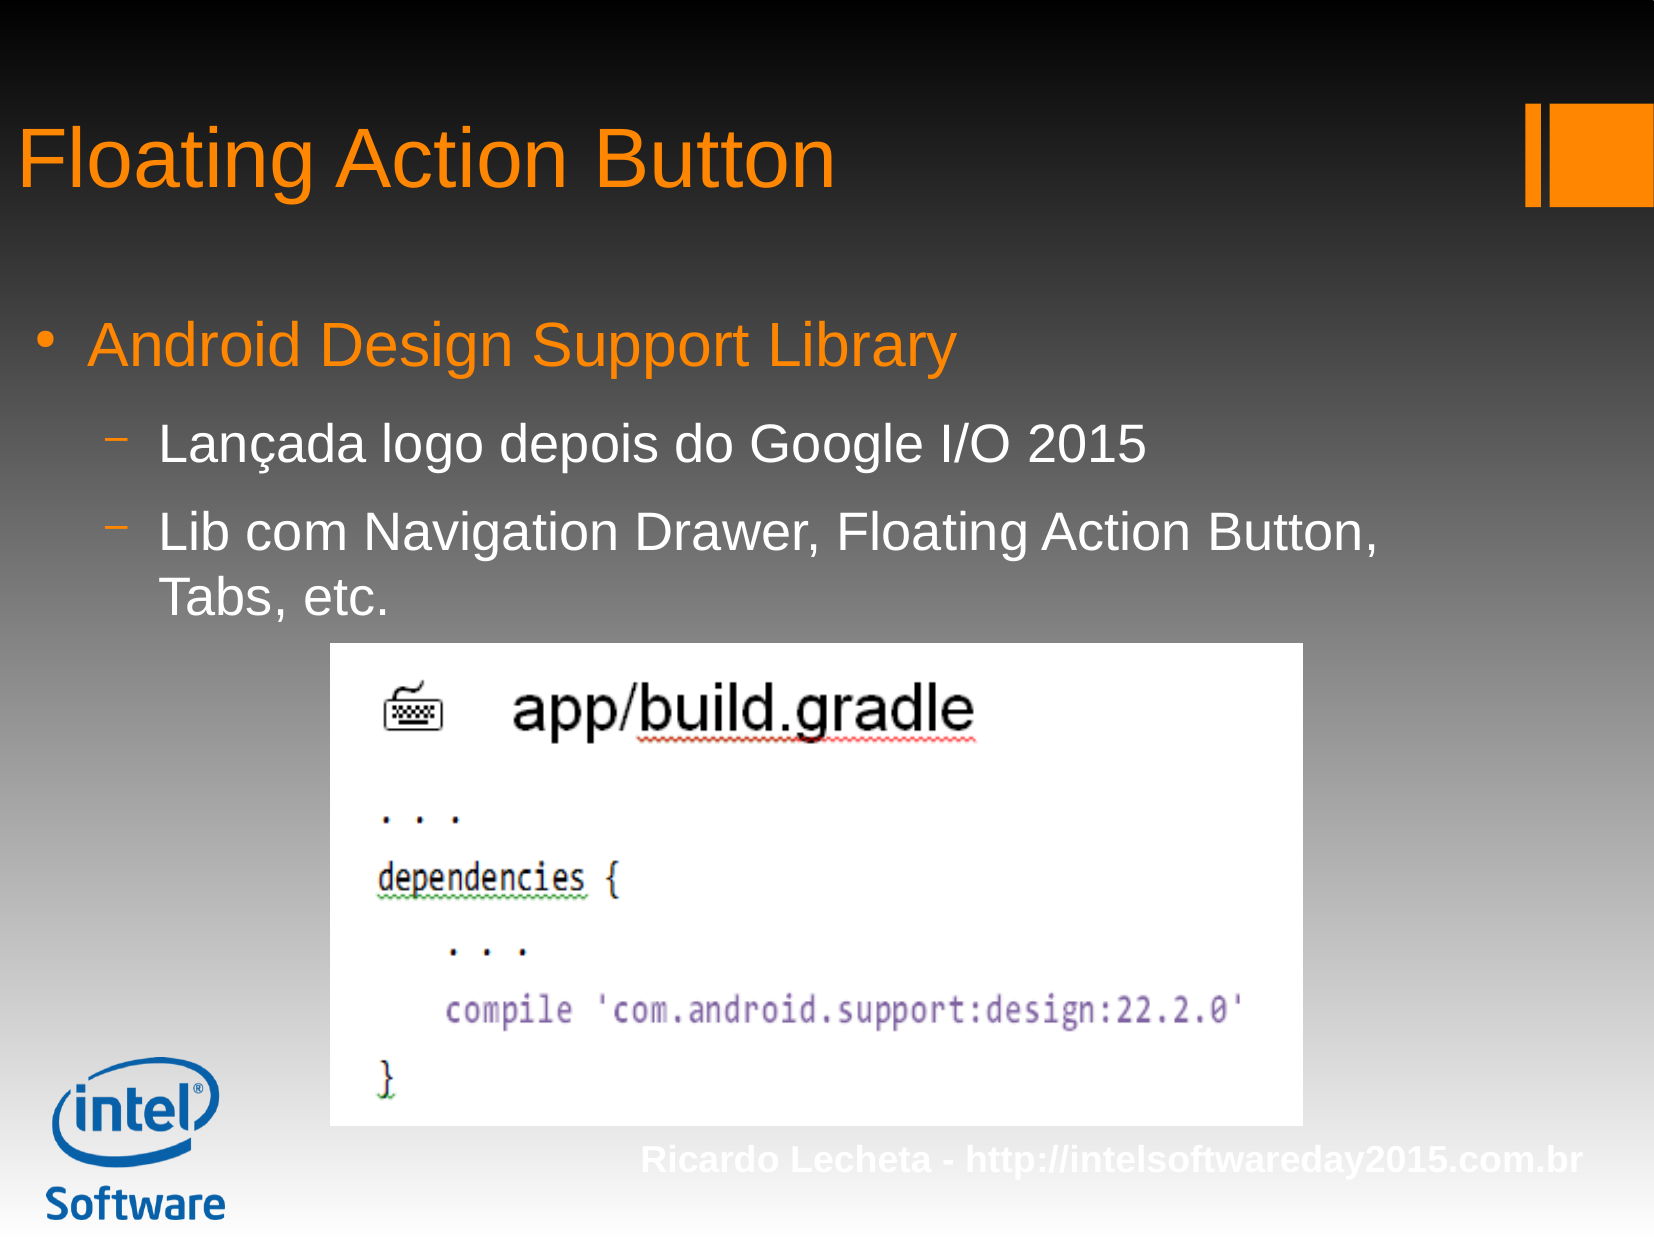

# Floating Action Button
Android Design Support Library
Lançada logo depois do Google I/O 2015
Lib com Navigation Drawer, Floating Action Button, Tabs, etc.
Ricardo Lecheta - http://intelsoftwareday2015.com.br